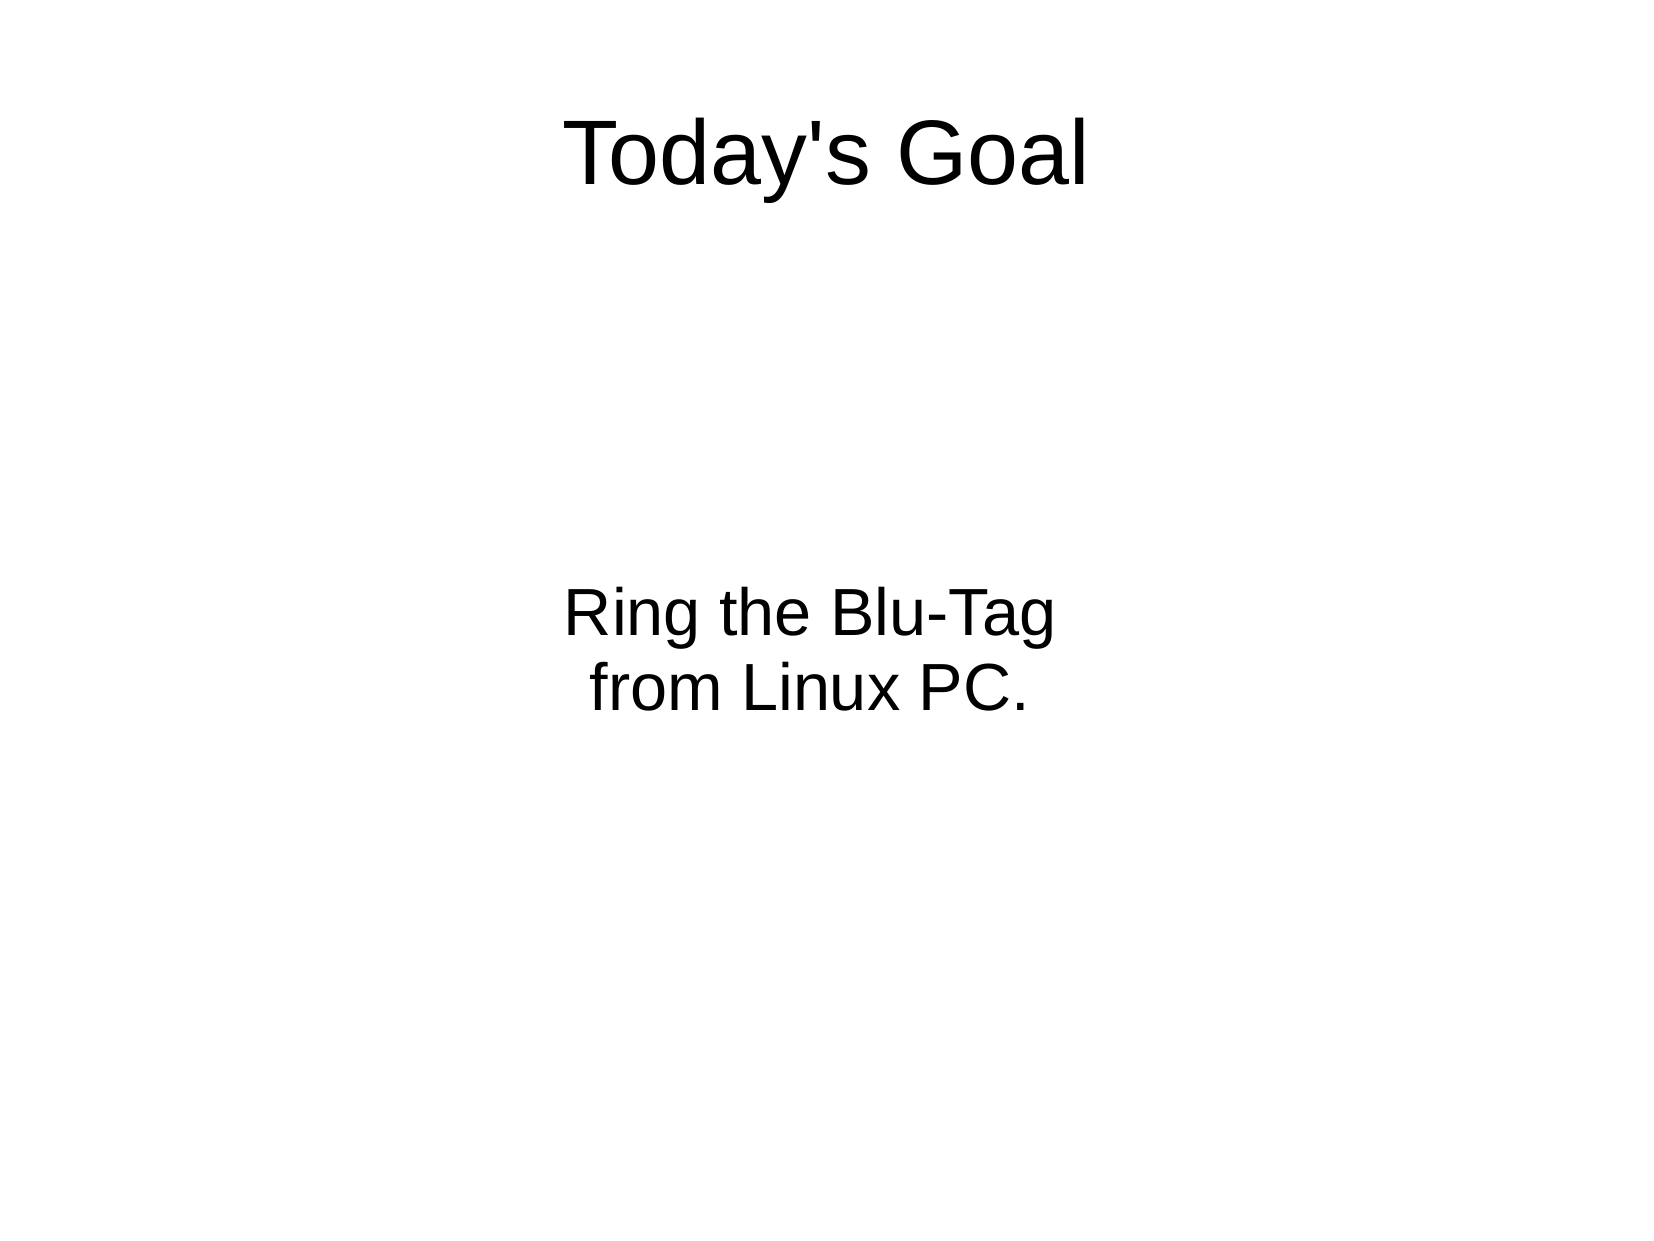

# Today's Goal
Ring the Blu-Tag
from Linux PC.